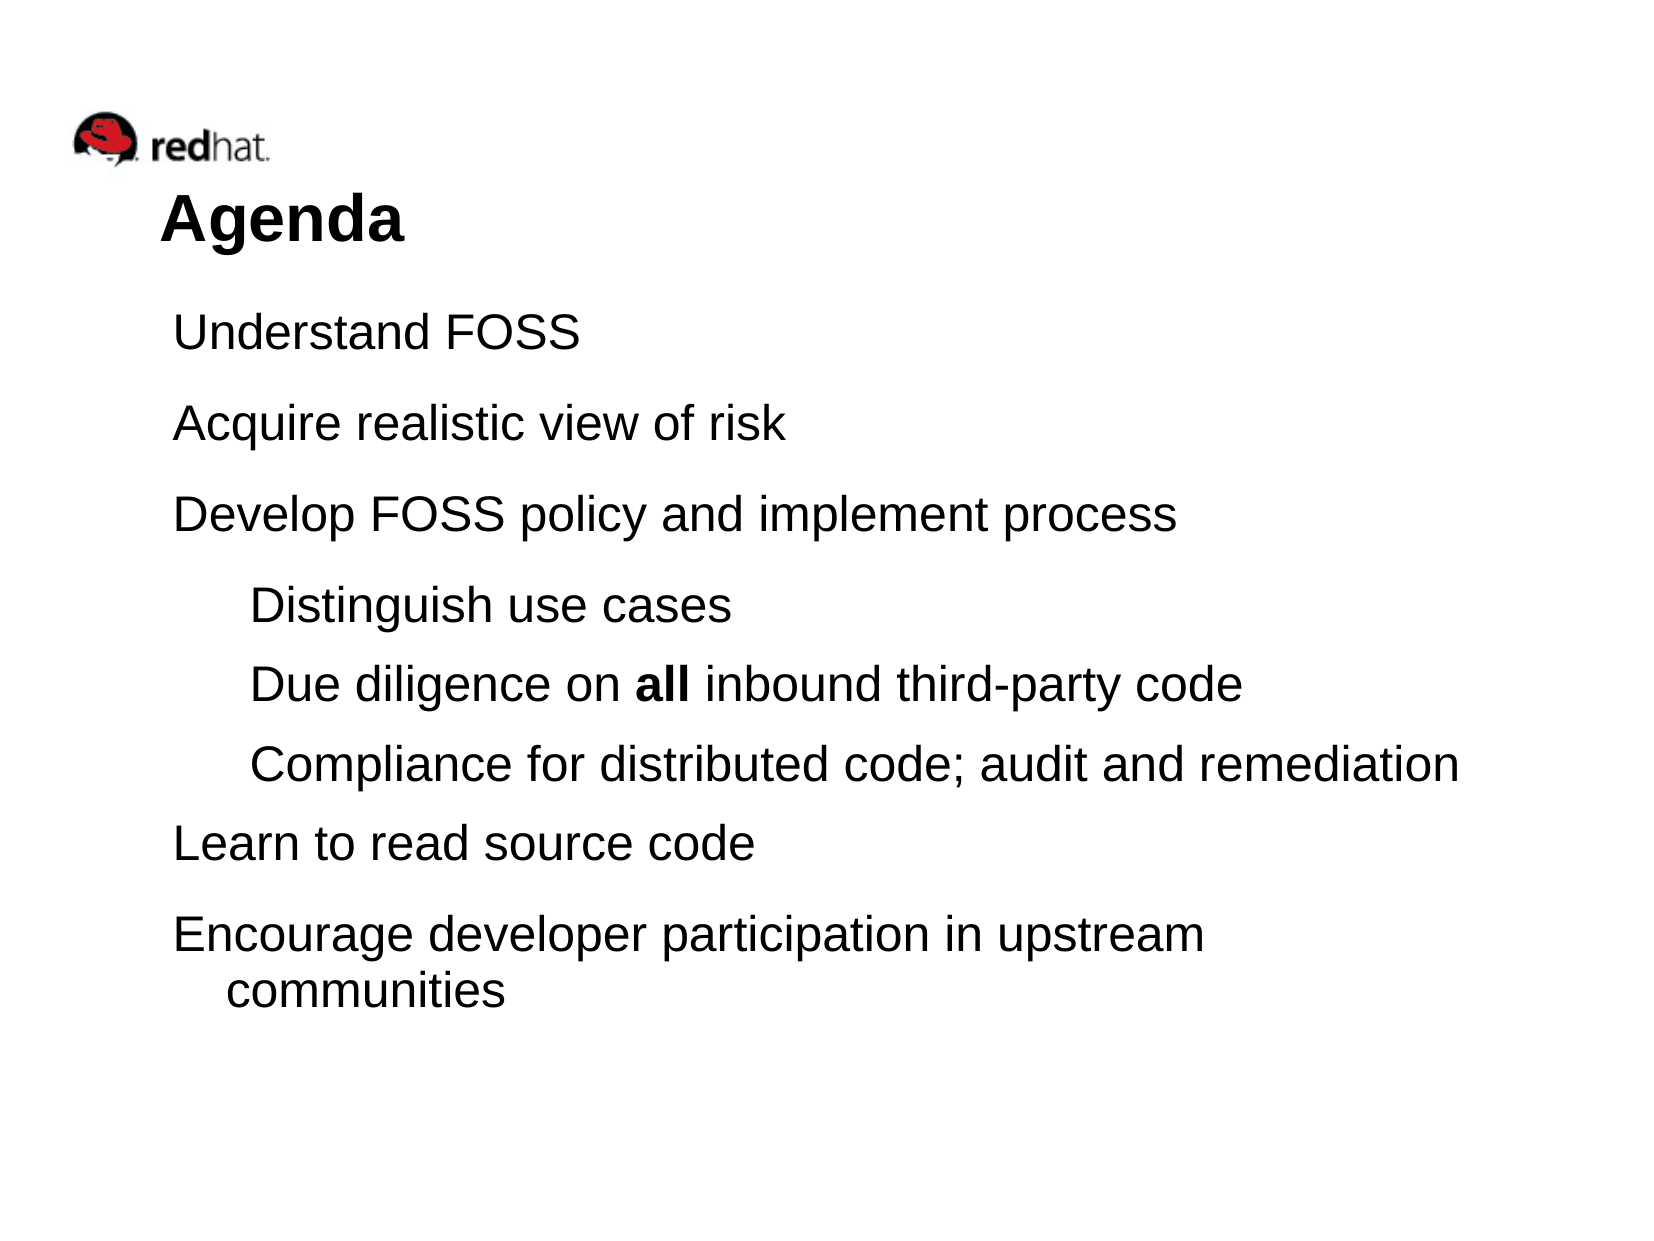

# Agenda
Understand FOSS
Acquire realistic view of risk
Develop FOSS policy and implement process
Distinguish use cases
Due diligence on all inbound third-party code
Compliance for distributed code; audit and remediation
Learn to read source code
Encourage developer participation in upstream communities